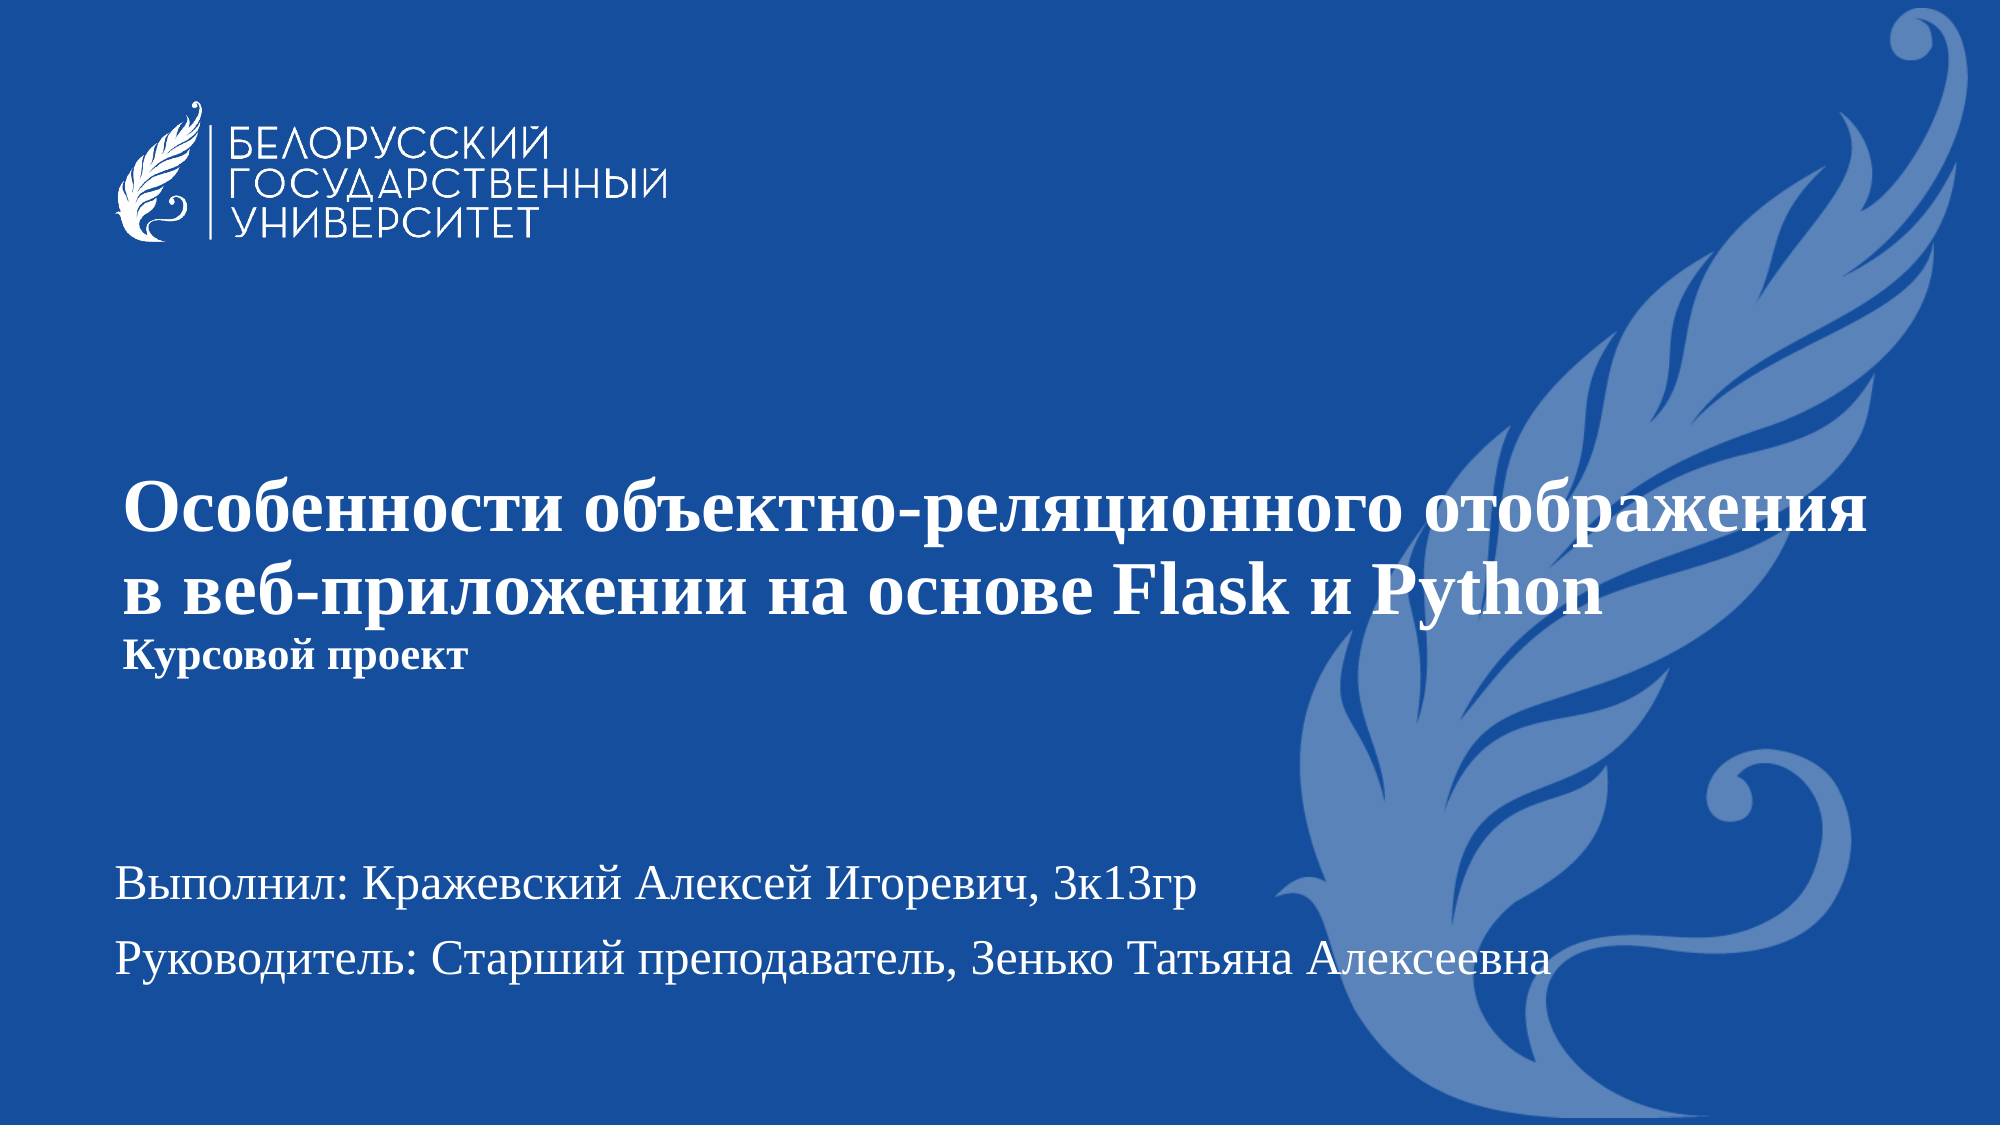

# Особенности объектно-реляционного отображения в веб-приложении на основе Flask и Python Курсовой проект
Выполнил: Кражевский Алексей Игоревич, 3к13гр
Руководитель: Старший преподаватель, Зенько Татьяна Алексеевна